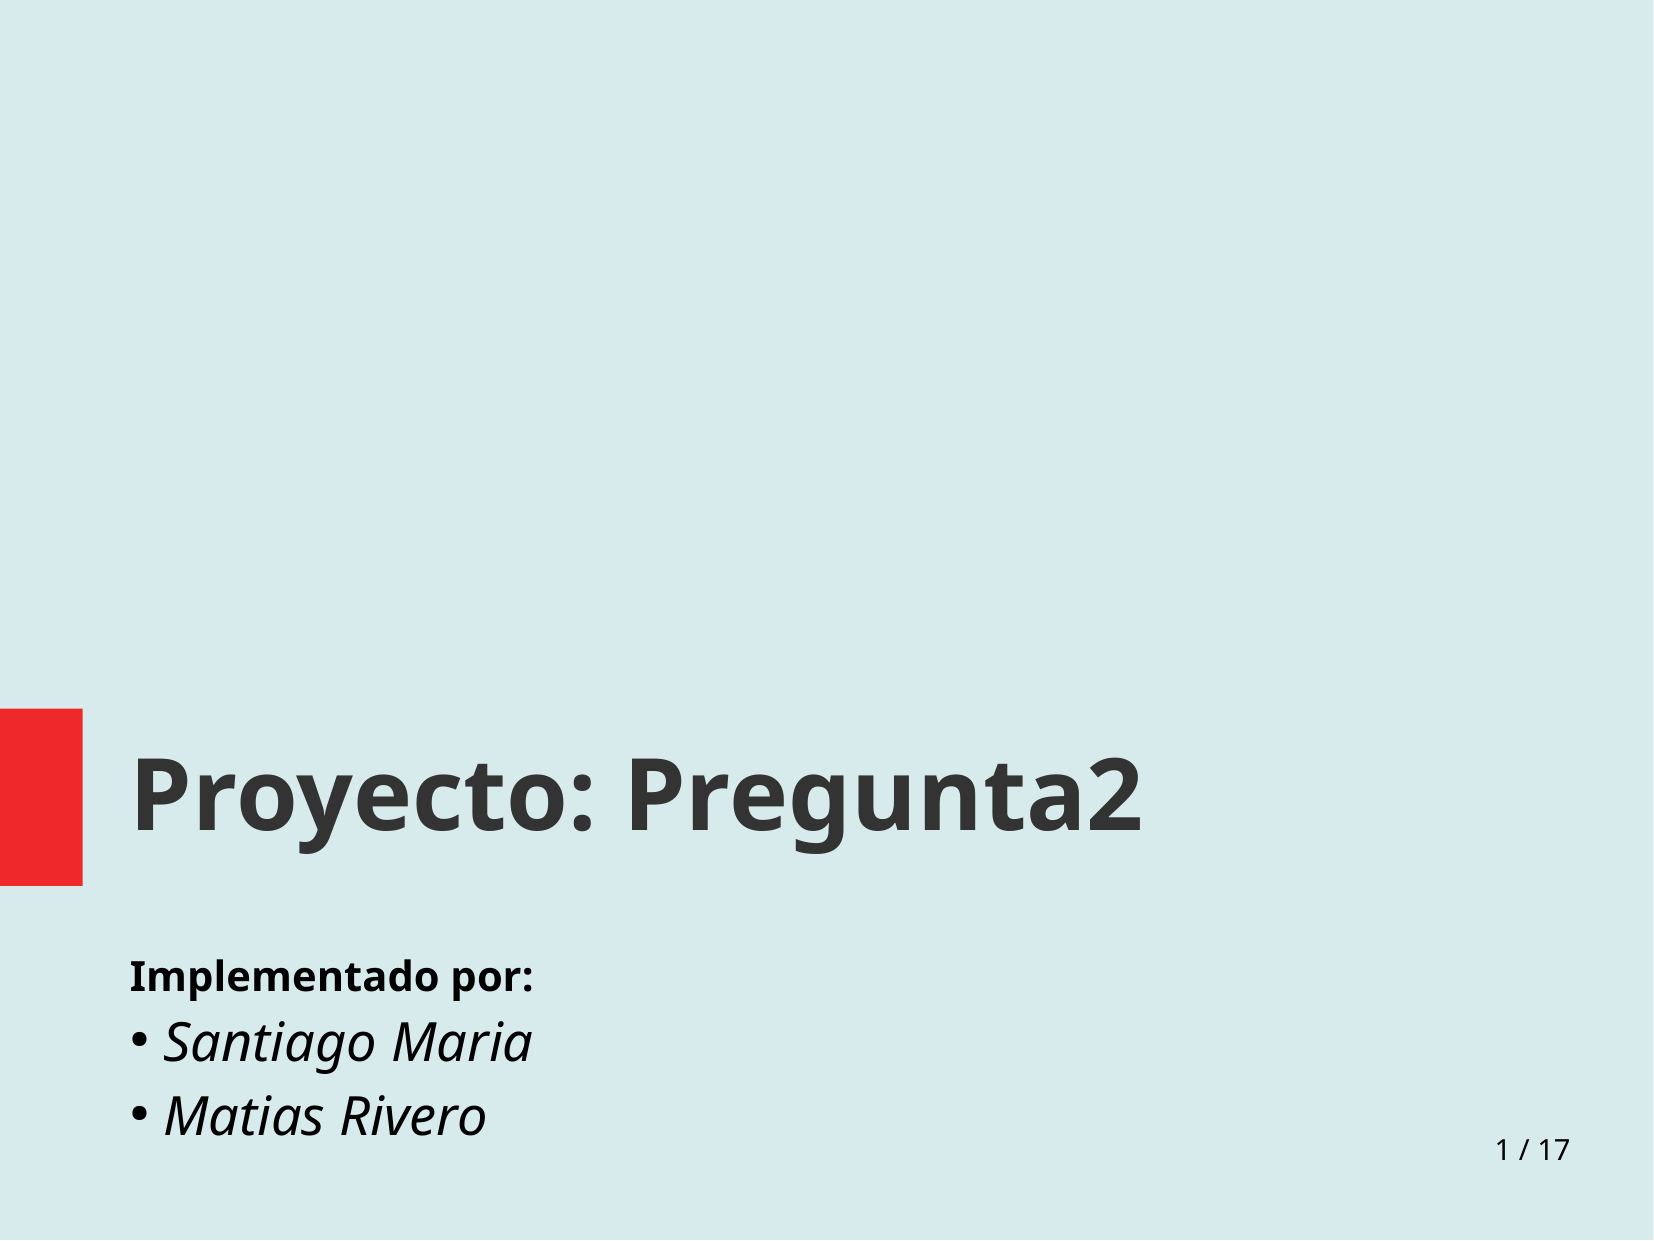

# Proyecto: Pregunta2
Implementado por:
 Santiago Maria
 Matias Rivero
1